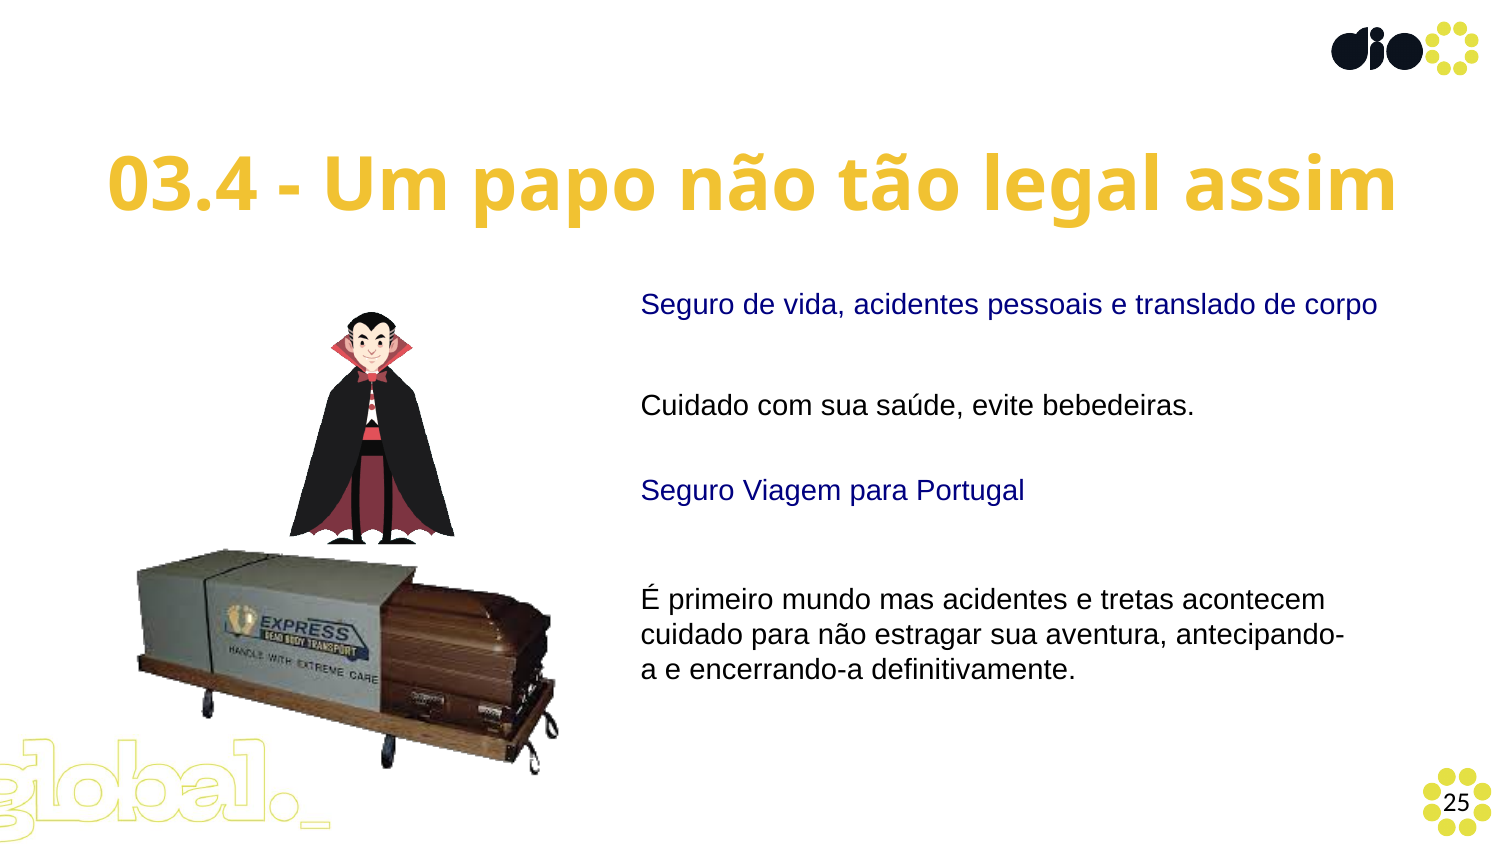

03.4 - Um papo não tão legal assim
Seguro de vida, acidentes pessoais e translado de corpo
Cuidado com sua saúde, evite bebedeiras.
Seguro Viagem para Portugal
É primeiro mundo mas acidentes e tretas acontecem cuidado para não estragar sua aventura, antecipando-a e encerrando-a definitivamente.